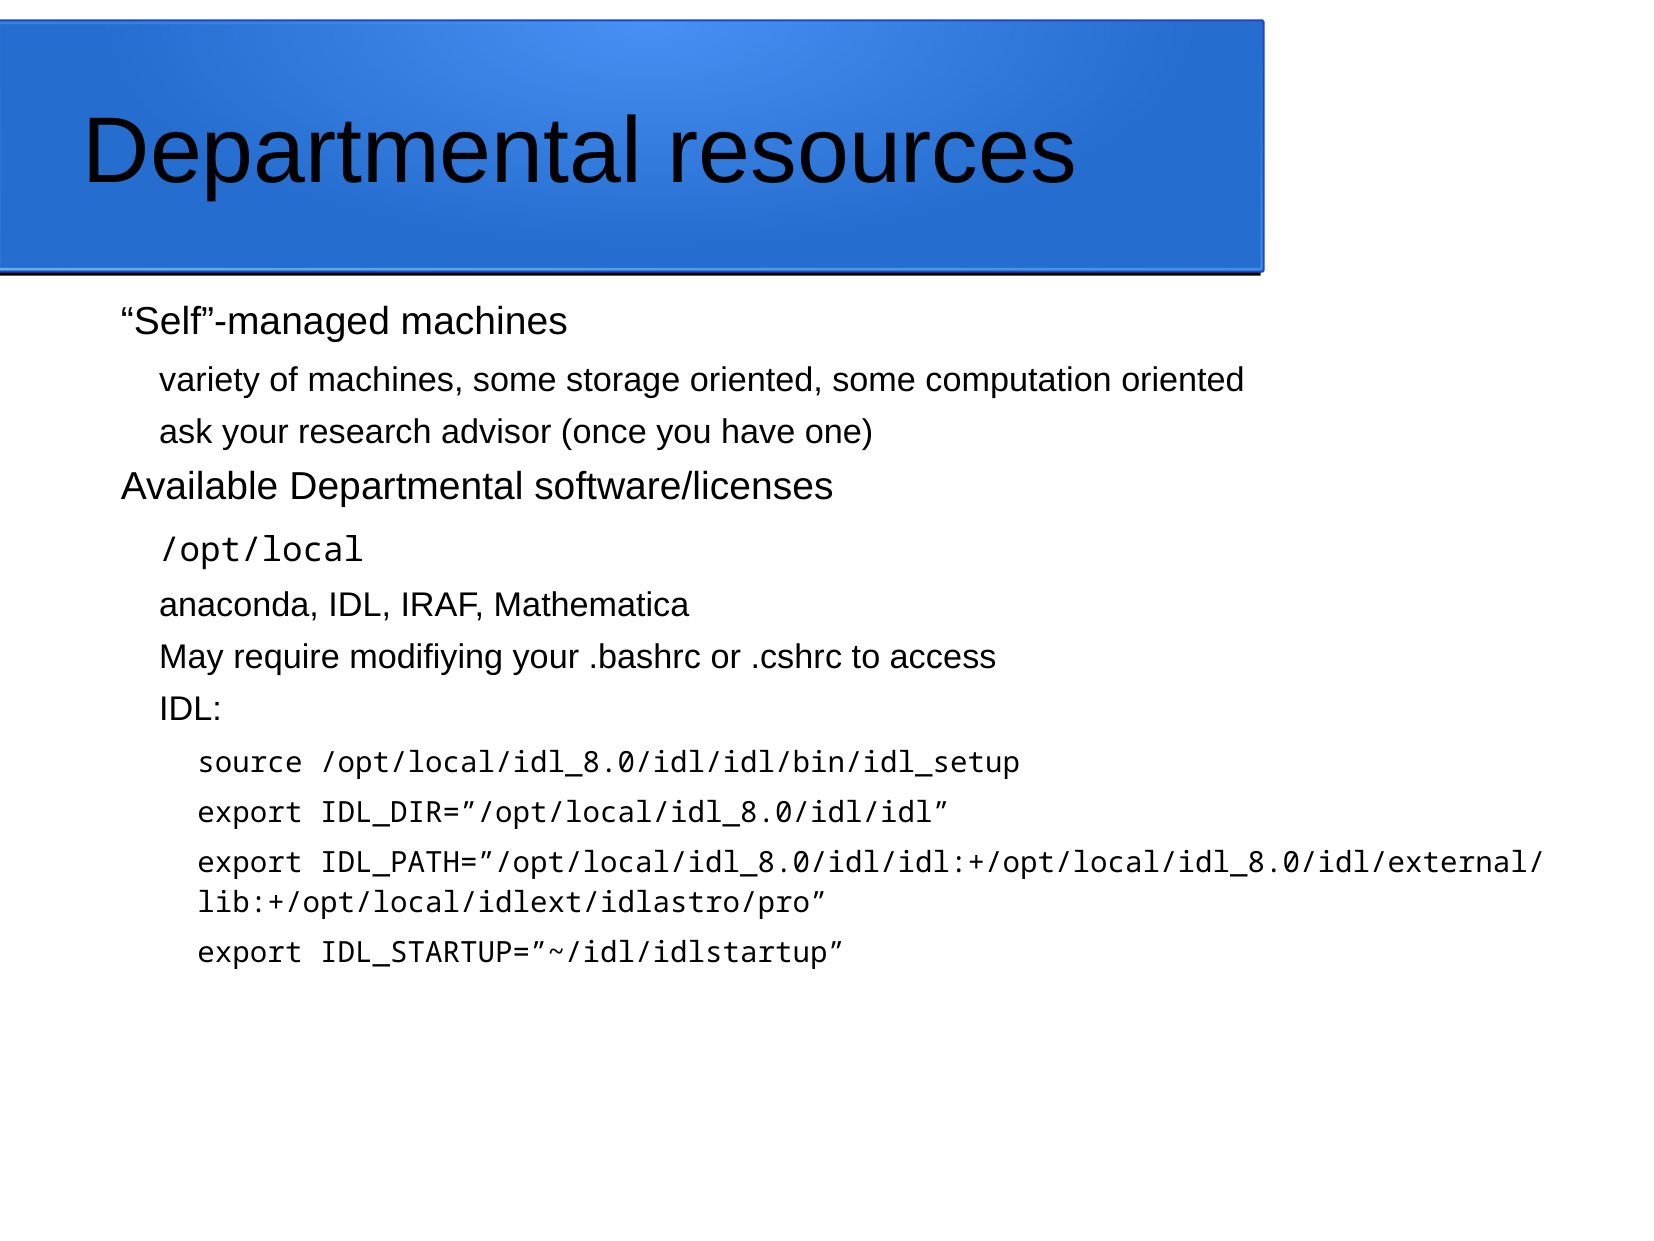

# Departmental resources
“Self”-managed machines
variety of machines, some storage oriented, some computation oriented
ask your research advisor (once you have one)
Available Departmental software/licenses
/opt/local
anaconda, IDL, IRAF, Mathematica
May require modifiying your .bashrc or .cshrc to access
IDL:
source /opt/local/idl_8.0/idl/idl/bin/idl_setup
export IDL_DIR=”/opt/local/idl_8.0/idl/idl”
export IDL_PATH=”/opt/local/idl_8.0/idl/idl:+/opt/local/idl_8.0/idl/external/lib:+/opt/local/idlext/idlastro/pro”
export IDL_STARTUP=”~/idl/idlstartup”